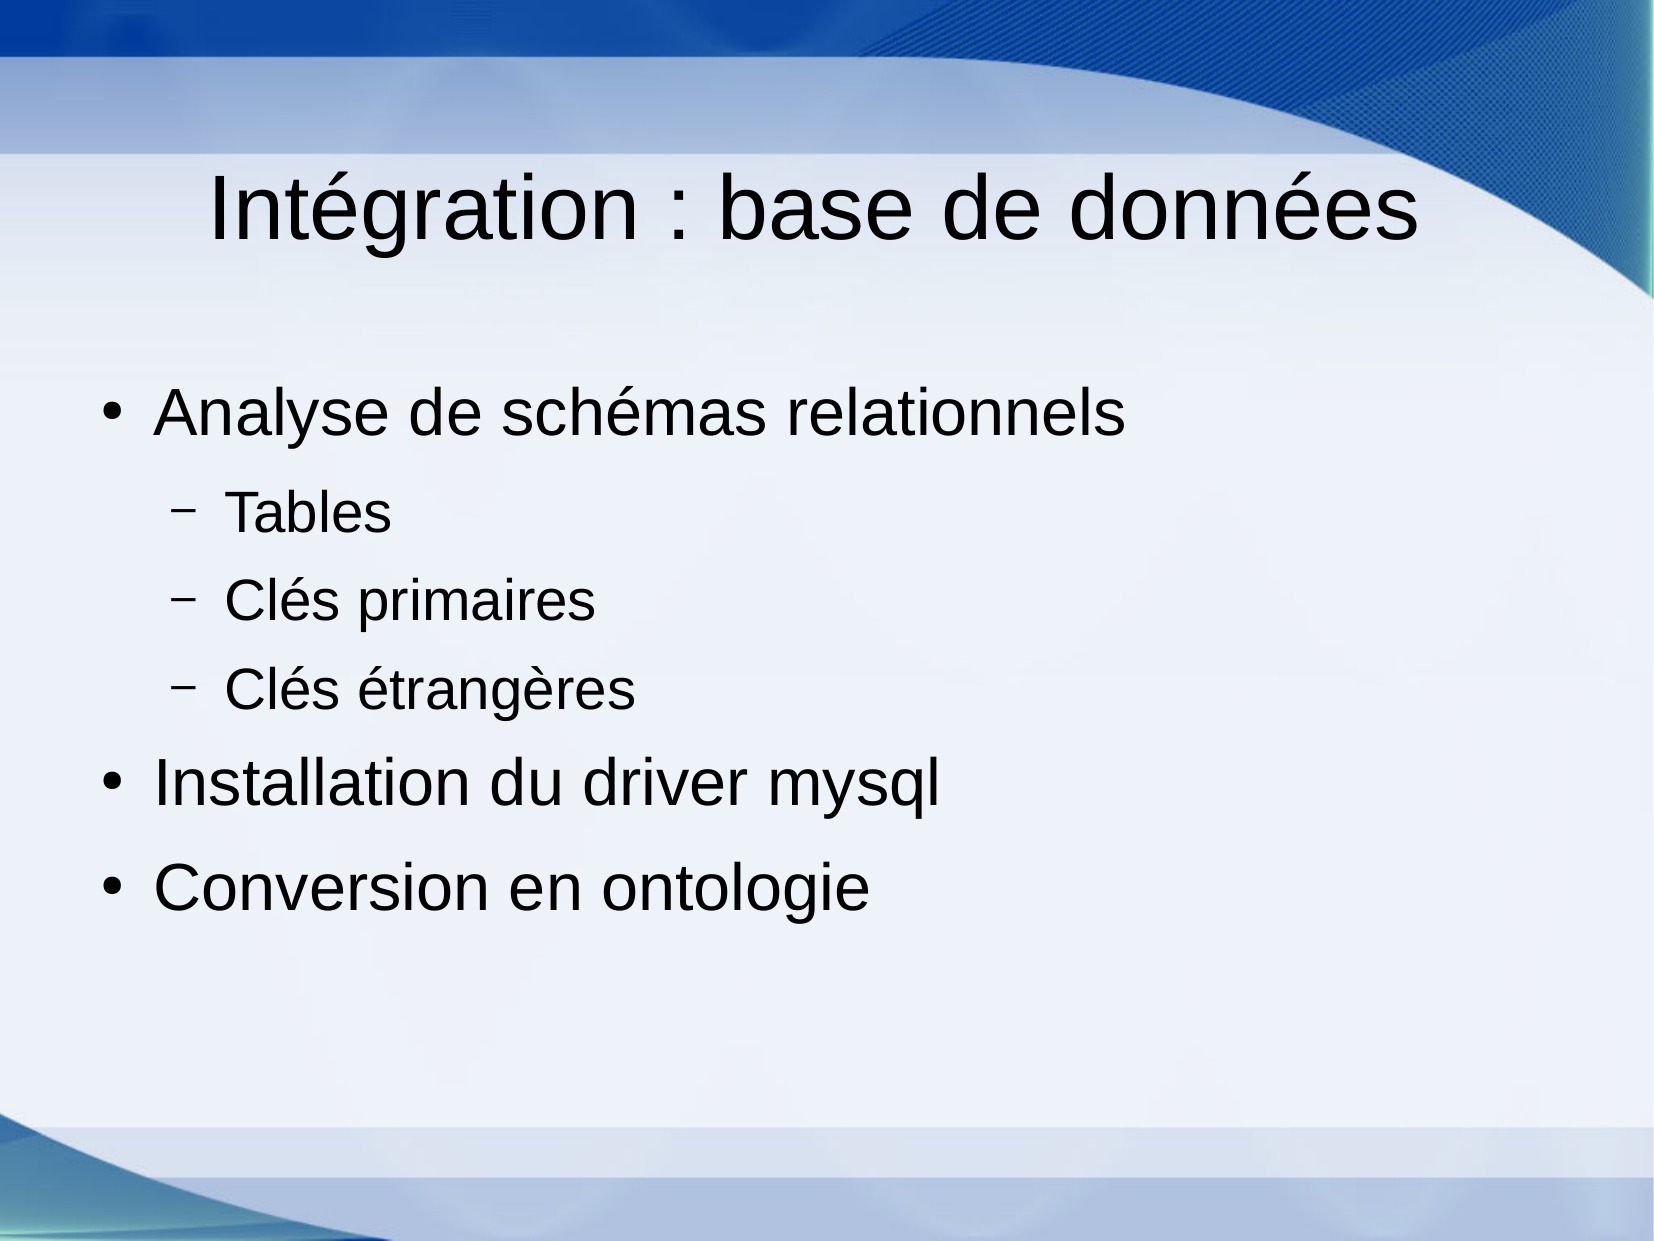

# Intégration : base de données
Analyse de schémas relationnels
Tables
Clés primaires
Clés étrangères
Installation du driver mysql
Conversion en ontologie